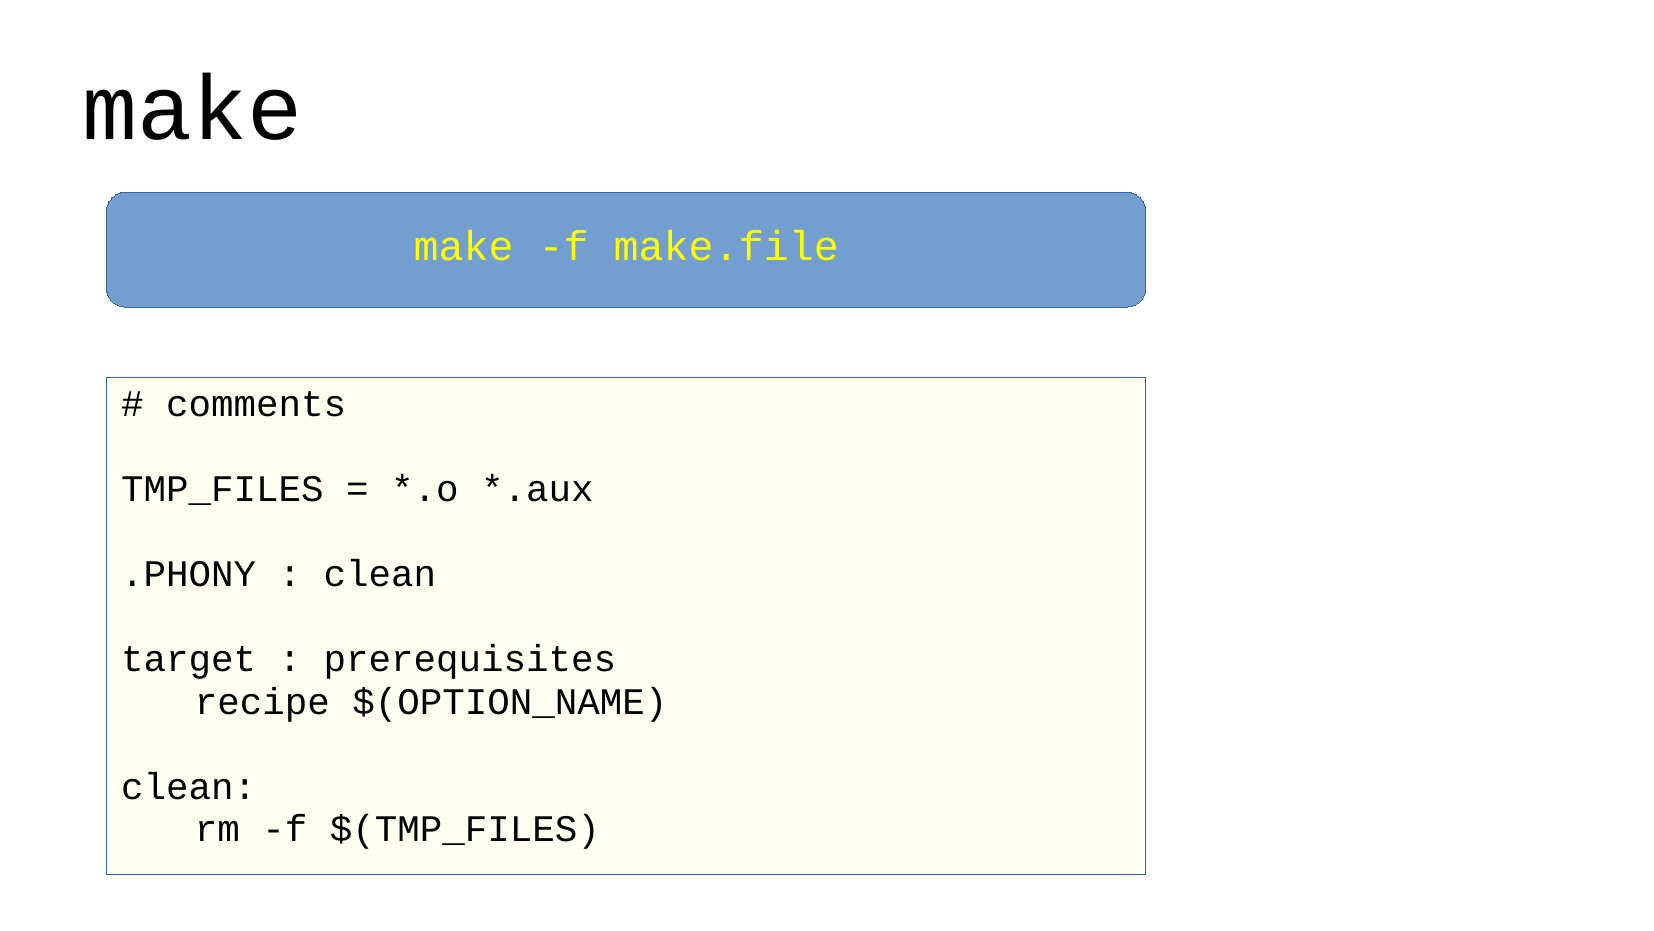

# make
make -f make.file
# comments
TMP_FILES = *.o *.aux
.PHONY : clean
target : prerequisites
	recipe $(OPTION_NAME)
clean:
	rm -f $(TMP_FILES)